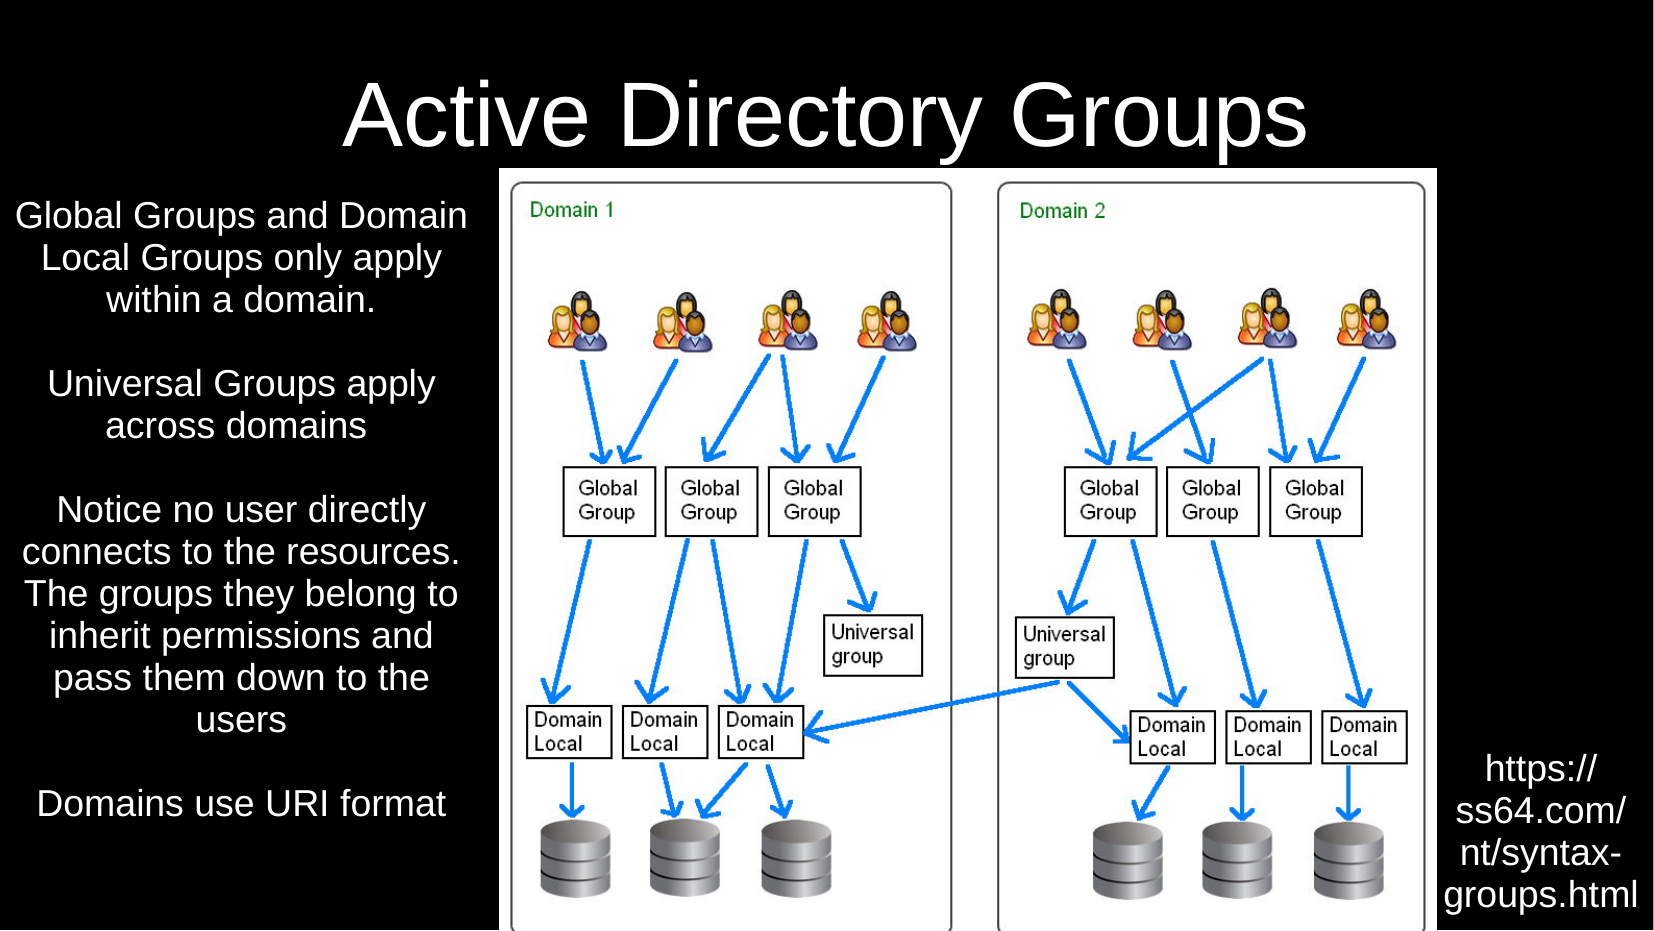

# Active Directory Groups
Global Groups and Domain Local Groups only apply within a domain.
Universal Groups apply across domains
Notice no user directly connects to the resources. The groups they belong to inherit permissions and pass them down to the users
Domains use URI format
https://ss64.com/nt/syntax-groups.html